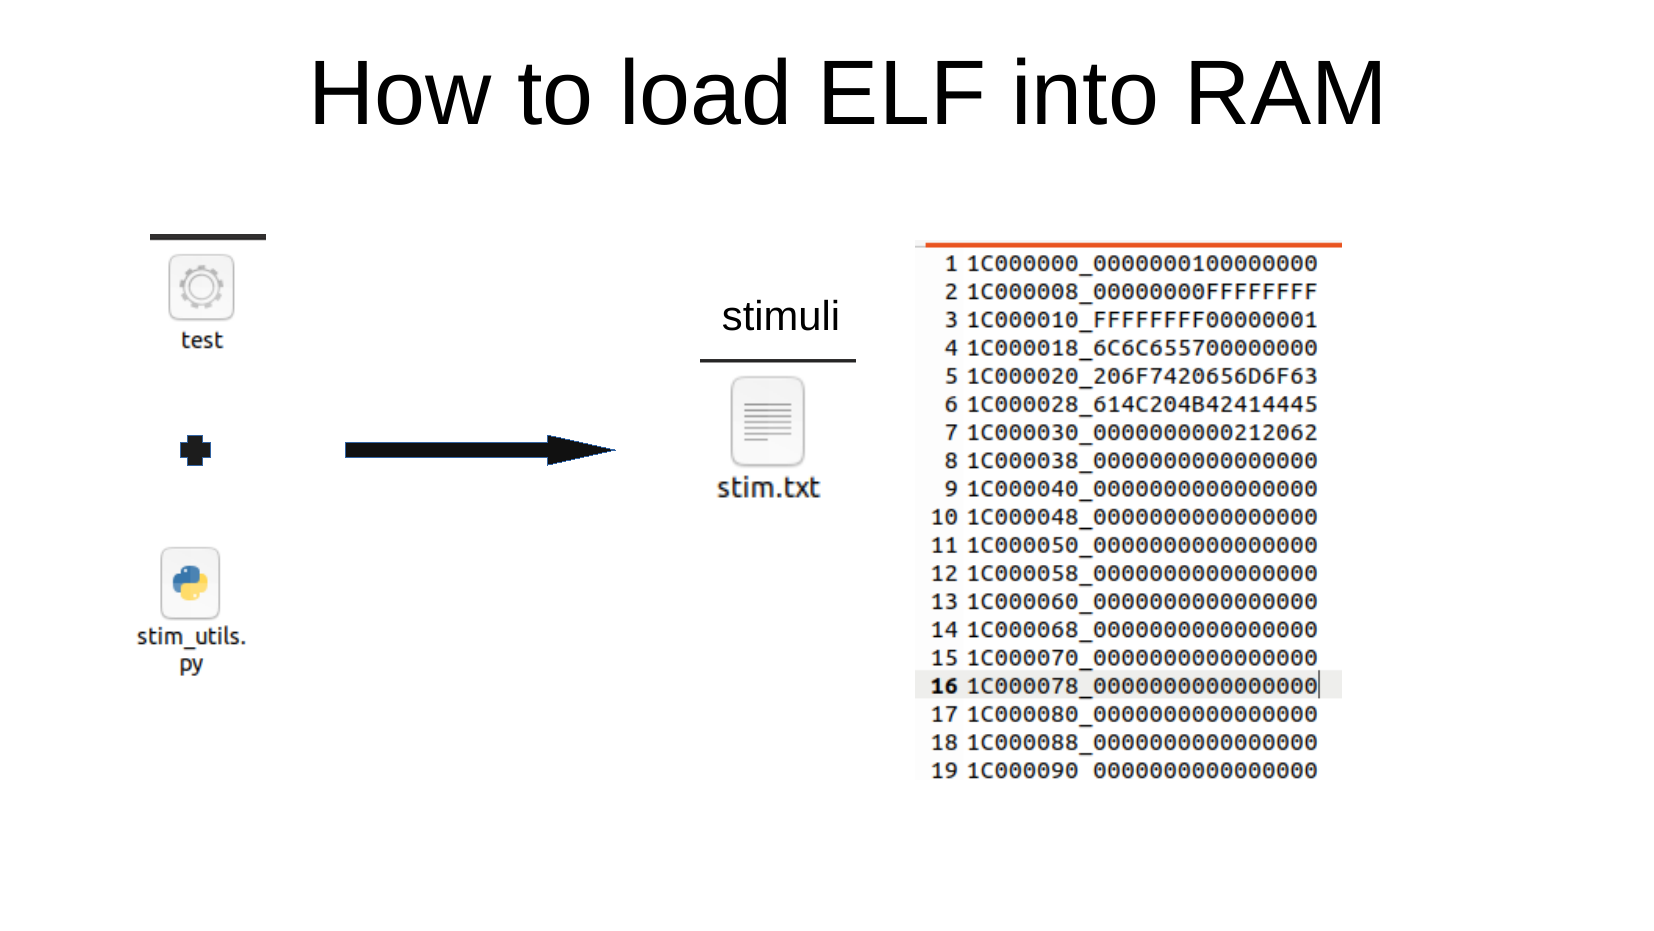

# How to load ELF into RAM
stimuli